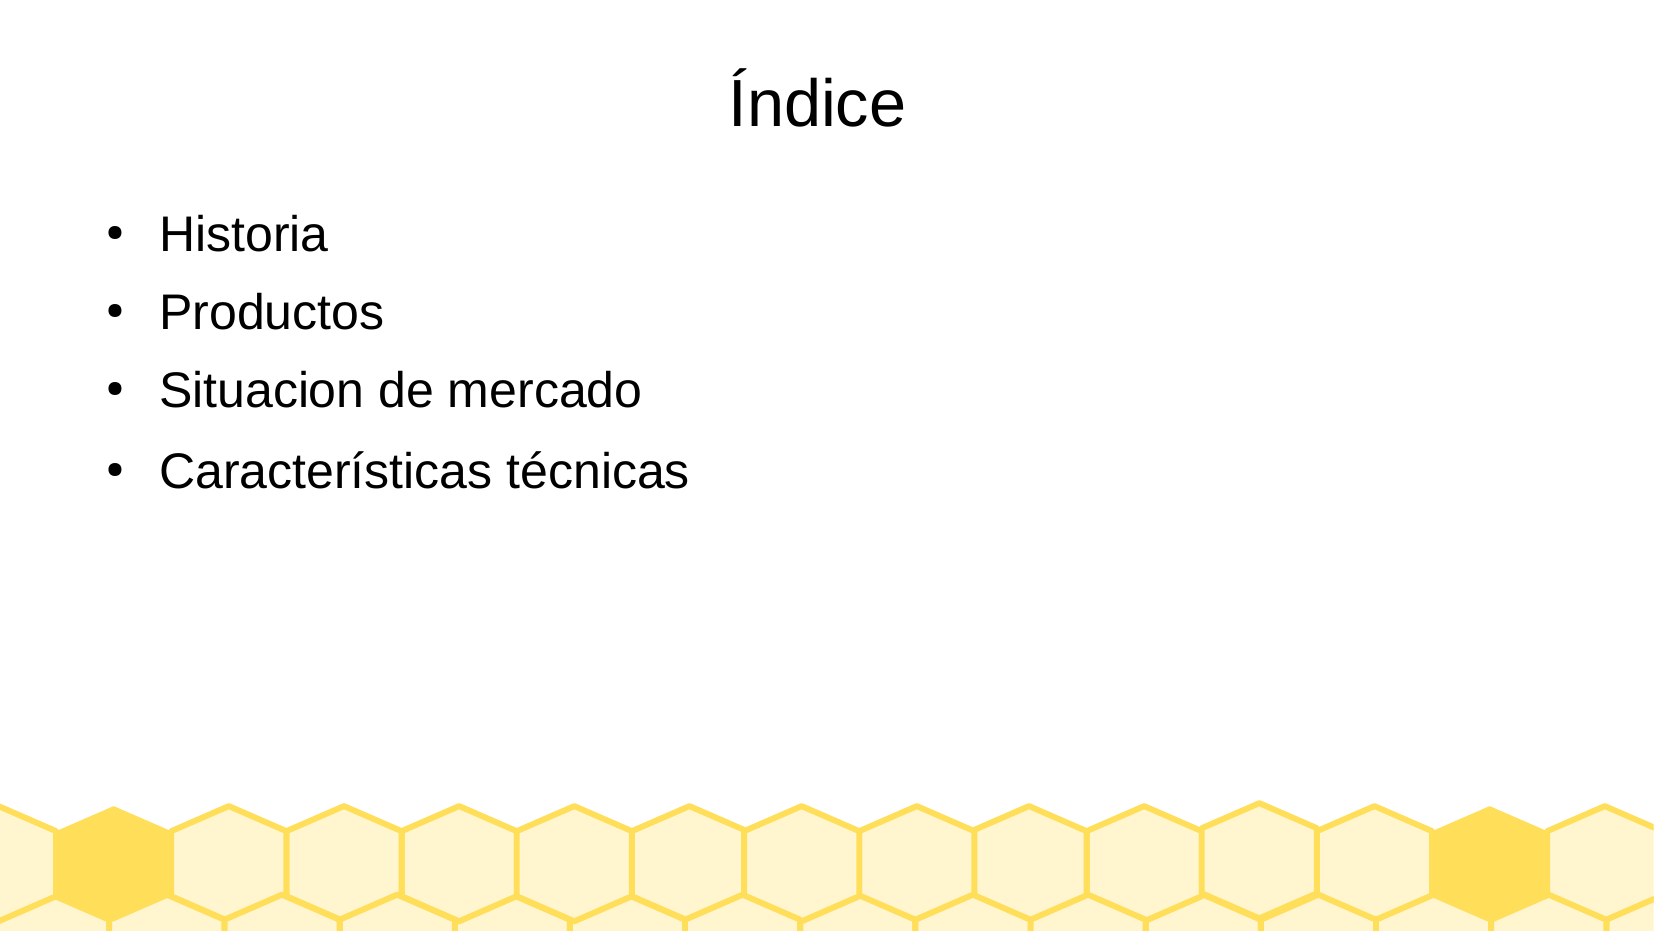

# Índice
Historia
Productos
Situacion de mercado
Características técnicas